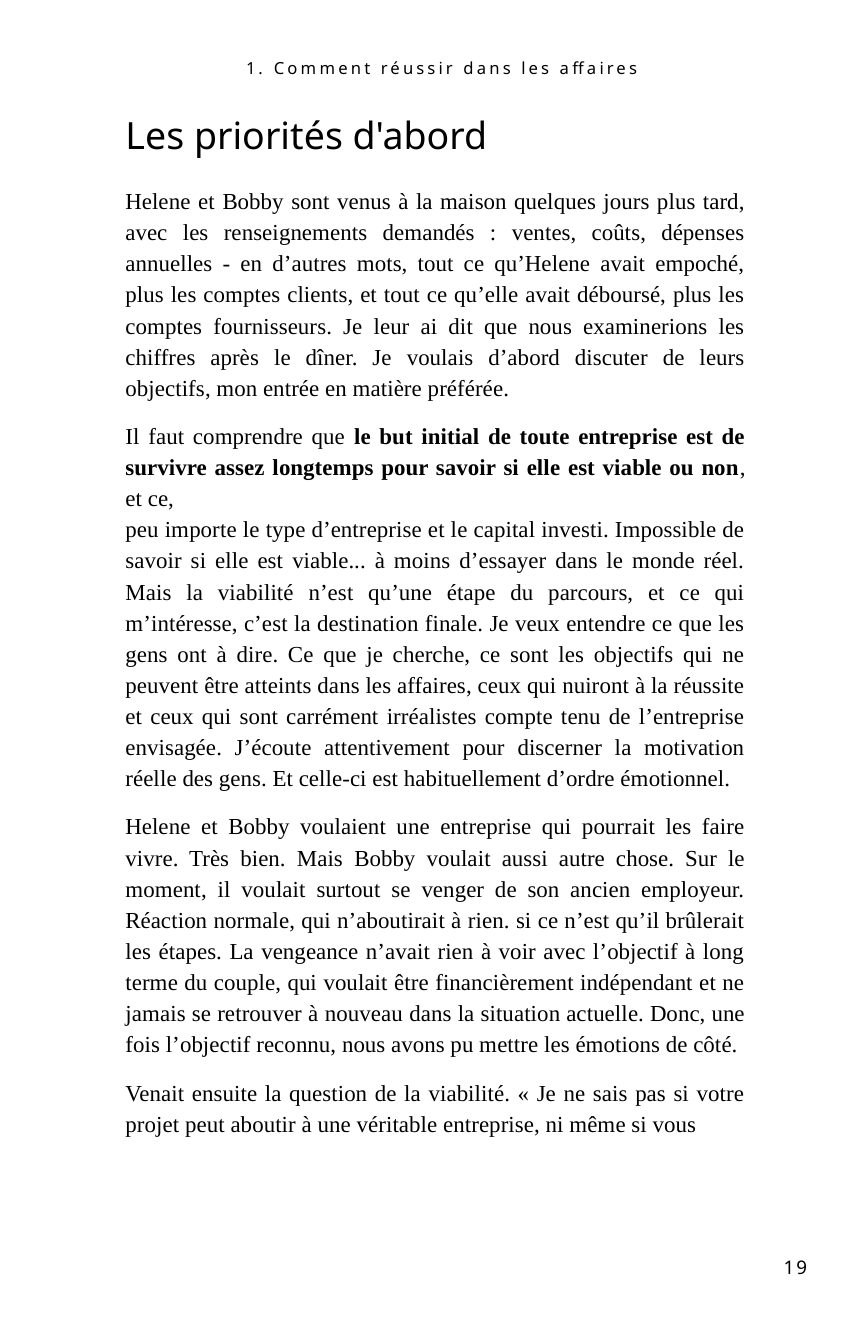

1. Comment réussir dans les affaires
Les priorités d'abord
Helene et Bobby sont venus à la maison quelques jours plus tard, avec les renseignements demandés : ventes, coûts, dépenses annuelles - en d’autres mots, tout ce qu’Helene avait empoché, plus les comptes clients, et tout ce qu’elle avait déboursé, plus les comptes fournisseurs. Je leur ai dit que nous examinerions les chiffres après le dîner. Je voulais d’abord discuter de leurs objectifs, mon entrée en matière préférée.
Il faut comprendre que le but initial de toute entreprise est de survivre assez longtemps pour savoir si elle est viable ou non, et ce,
peu importe le type d’entreprise et le capital investi. Impossible de savoir si elle est viable... à moins d’essayer dans le monde réel. Mais la viabilité n’est qu’une étape du parcours, et ce qui m’intéresse, c’est la destination finale. Je veux entendre ce que les gens ont à dire. Ce que je cherche, ce sont les objectifs qui ne peuvent être atteints dans les affaires, ceux qui nuiront à la réussite et ceux qui sont carrément irréalistes compte tenu de l’entreprise envisagée. J’écoute attentivement pour discerner la motivation réelle des gens. Et celle-ci est habituellement d’ordre émotionnel.
Helene et Bobby voulaient une entreprise qui pourrait les faire vivre. Très bien. Mais Bobby voulait aussi autre chose. Sur le moment, il voulait surtout se venger de son ancien employeur. Réaction normale, qui n’aboutirait à rien. si ce n’est qu’il brûlerait les étapes. La vengeance n’avait rien à voir avec l’objectif à long terme du couple, qui voulait être financièrement indépendant et ne jamais se retrouver à nouveau dans la situation actuelle. Donc, une fois l’objectif reconnu, nous avons pu mettre les émotions de côté.
Venait ensuite la question de la viabilité. « Je ne sais pas si votre projet peut aboutir à une véritable entreprise, ni même si vous
19